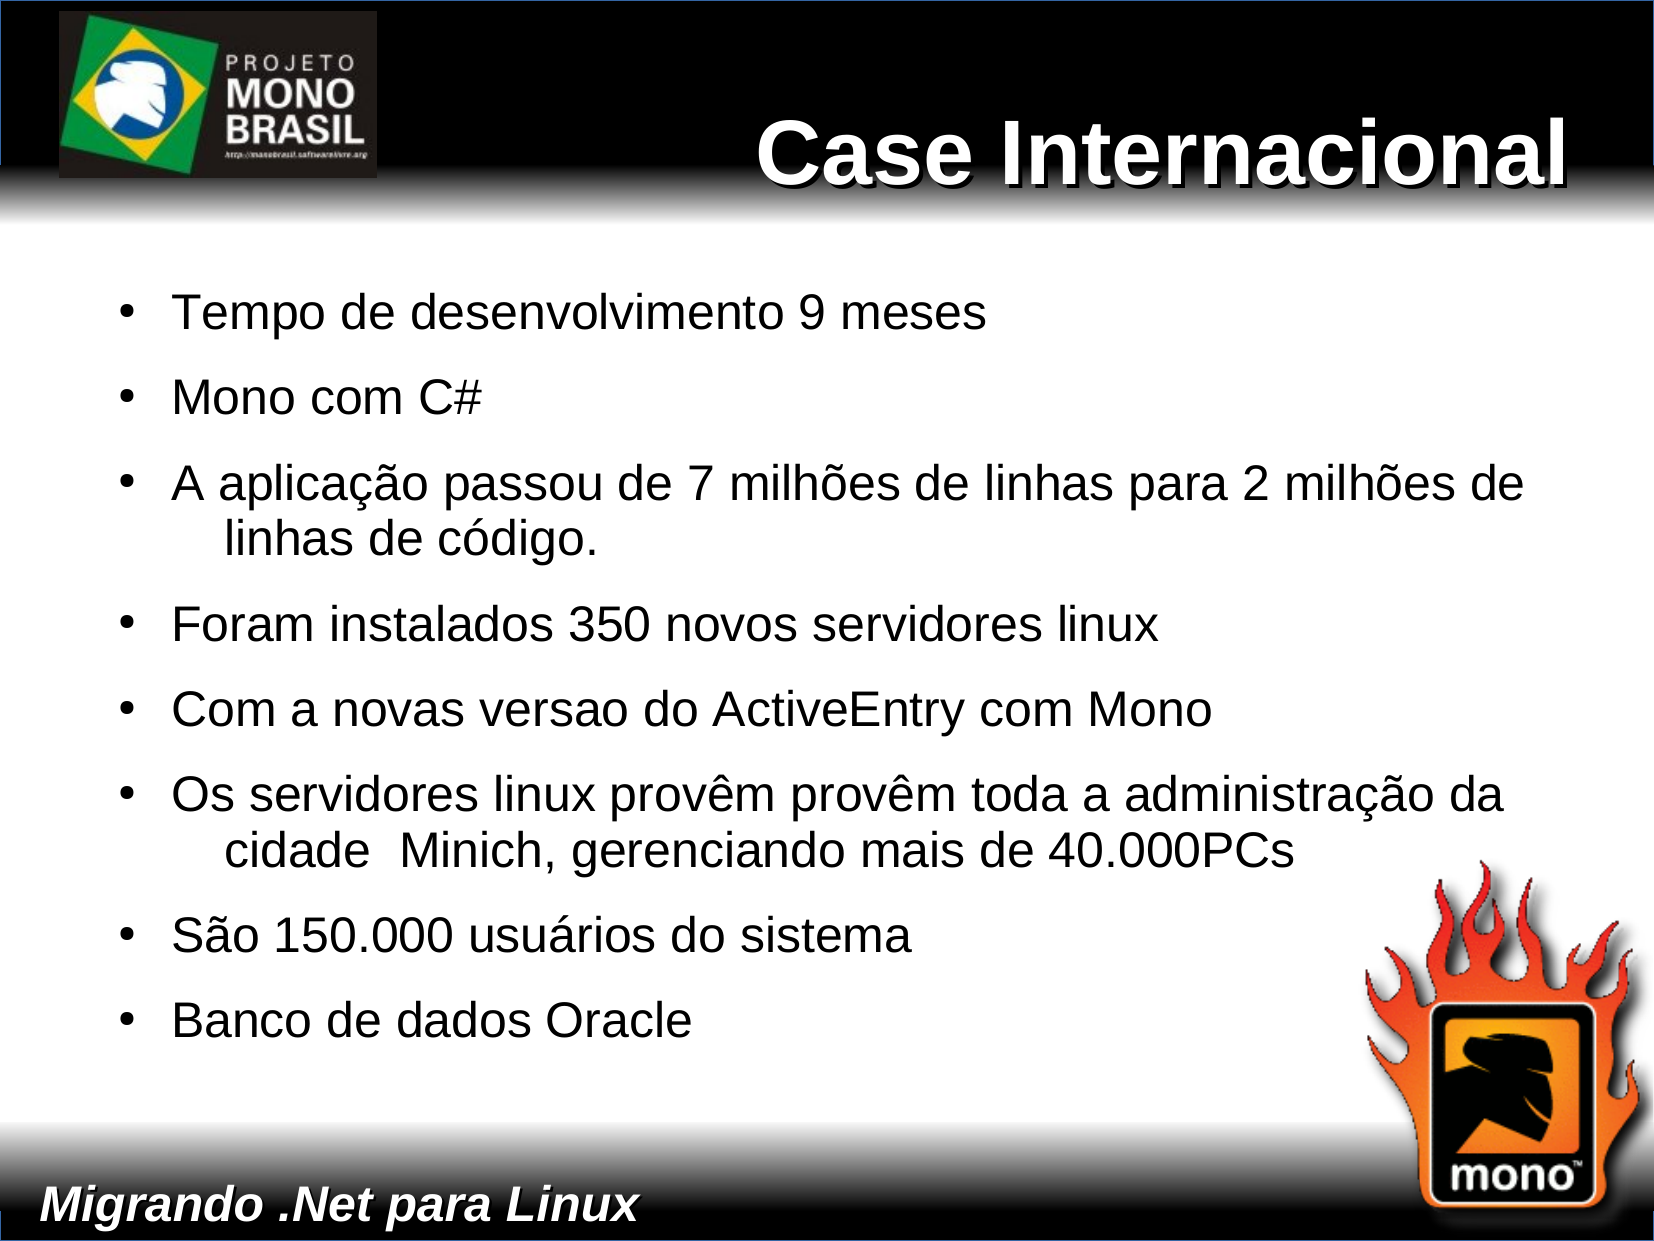

# Case Internacional
Tempo de desenvolvimento 9 meses
Mono com C#
A aplicação passou de 7 milhões de linhas para 2 milhões de linhas de código.
Foram instalados 350 novos servidores linux
Com a novas versao do ActiveEntry com Mono
Os servidores linux provêm provêm toda a administração da cidade Minich, gerenciando mais de 40.000PCs
São 150.000 usuários do sistema
Banco de dados Oracle
Migrando .Net para Linux